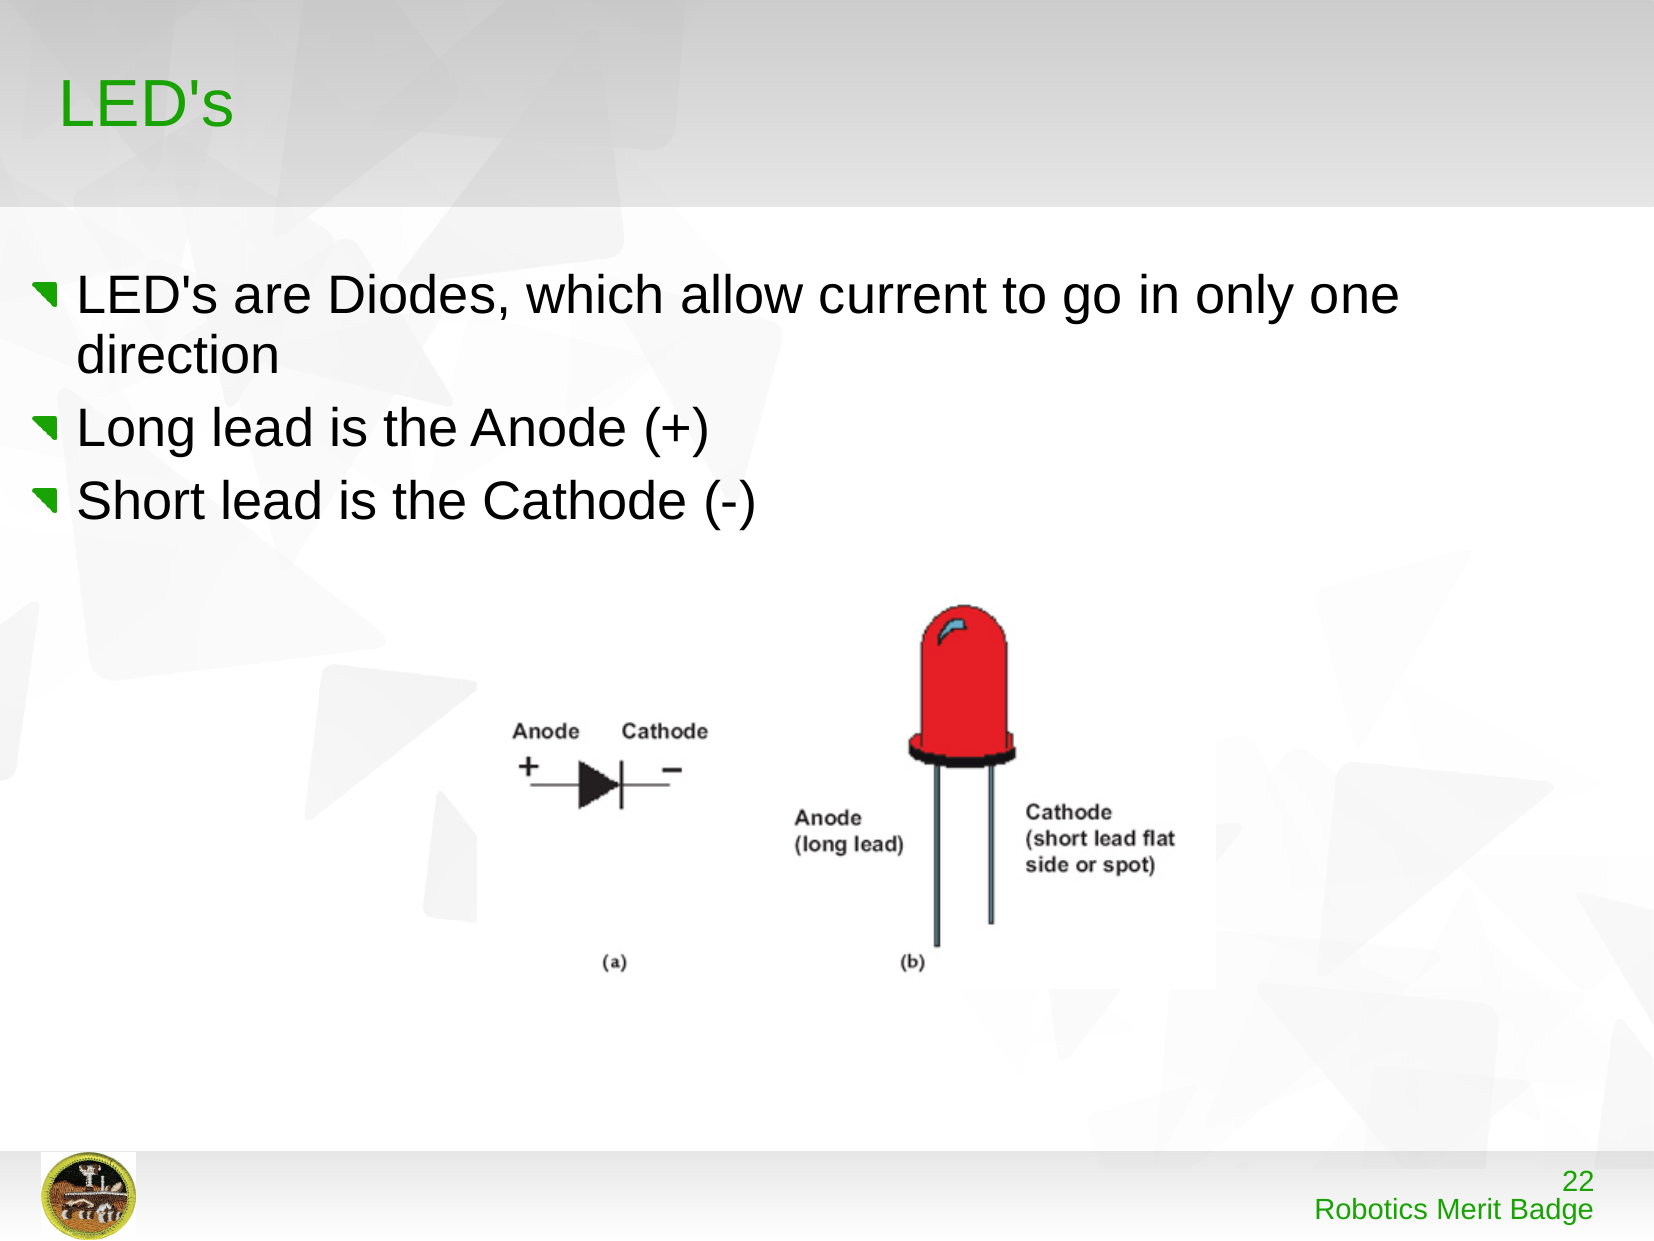

# LED's
LED's are Diodes, which allow current to go in only one direction
Long lead is the Anode (+)
Short lead is the Cathode (-)
22
Robotics Merit Badge